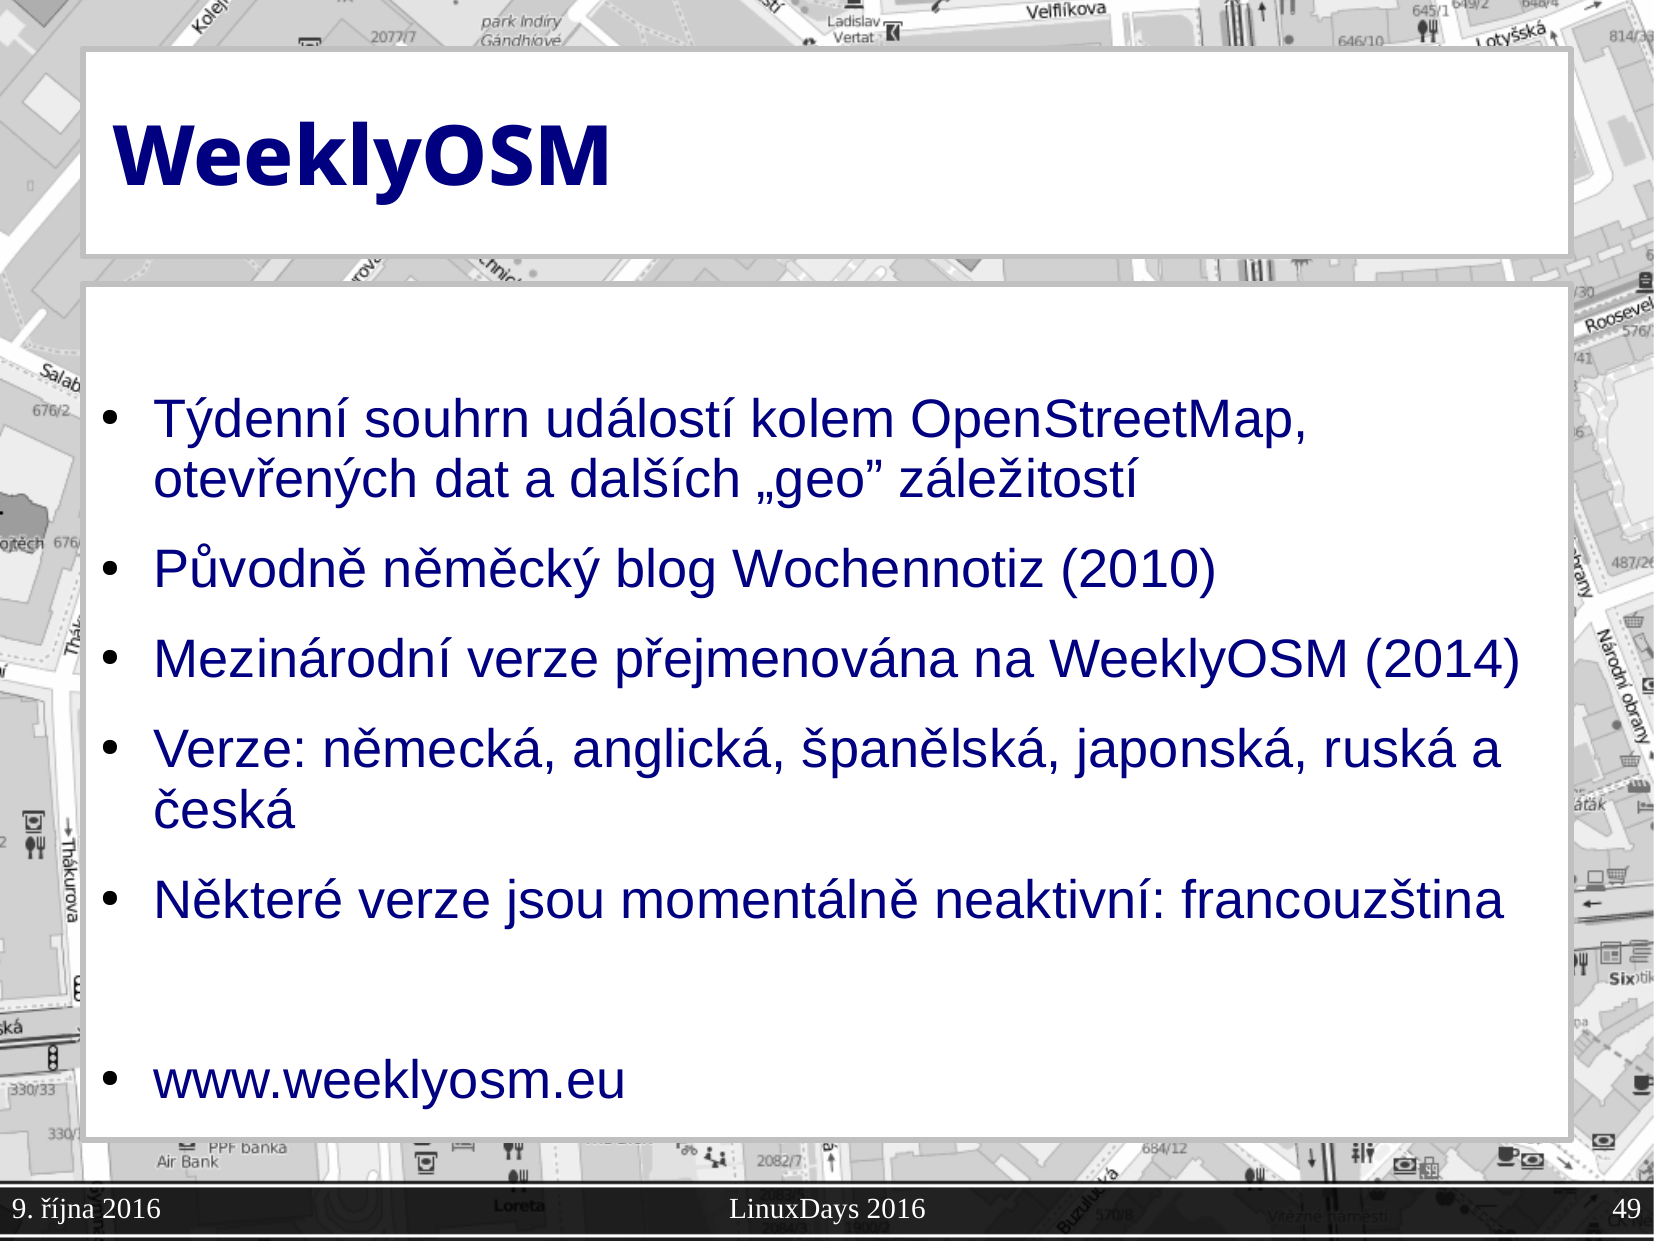

# WeeklyOSM
Týdenní souhrn událostí kolem OpenStreetMap, otevřených dat a dalších „geo” záležitostí
Původně něměcký blog Wochennotiz (2010)
Mezinárodní verze přejmenována na WeeklyOSM (2014)
Verze: německá, anglická, španělská, japonská, ruská a česká
Některé verze jsou momentálně neaktivní: francouzština
www.weeklyosm.eu
18. listopadu 2015
Marián Kyral - GISday 2015, Praha
49